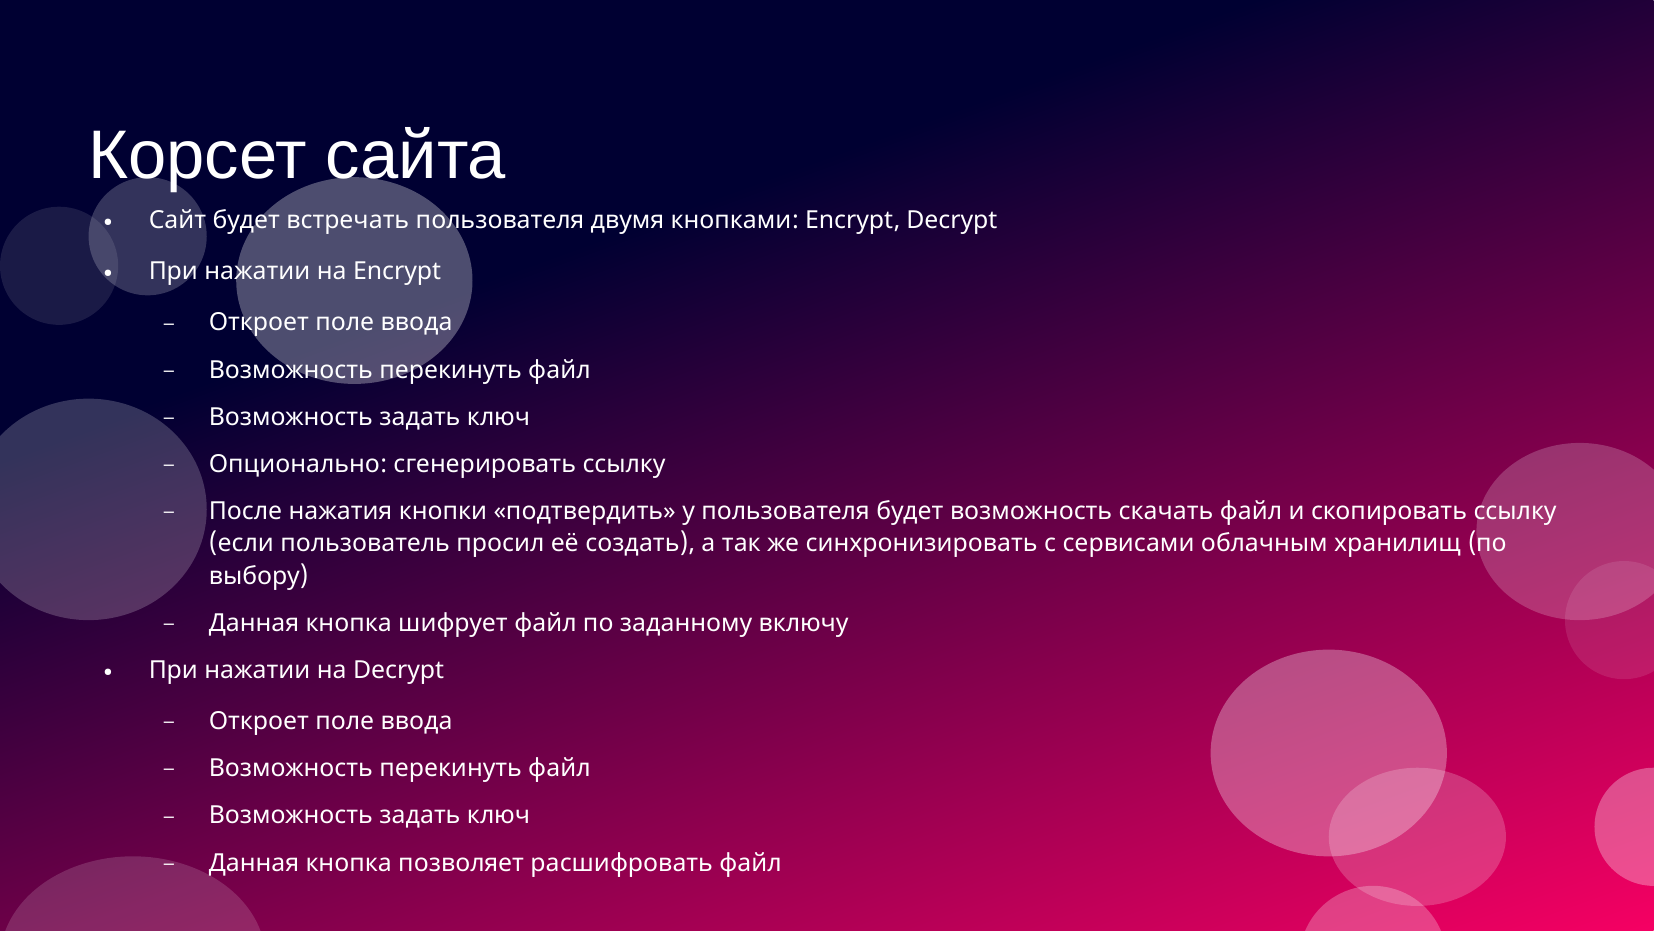

# Корсет сайта
Сайт будет встречать пользователя двумя кнопками: Encrypt, Decrypt
При нажатии на Encrypt
Откроет поле ввода
Возможность перекинуть файл
Возможность задать ключ
Опционально: сгенерировать ссылку
После нажатия кнопки «подтвердить» у пользователя будет возможность скачать файл и скопировать ссылку (если пользователь просил её создать), а так же синхронизировать с сервисами облачным хранилищ (по выбору)
Данная кнопка шифрует файл по заданному включу
При нажатии на Decrypt
Откроет поле ввода
Возможность перекинуть файл
Возможность задать ключ
Данная кнопка позволяет расшифровать файл